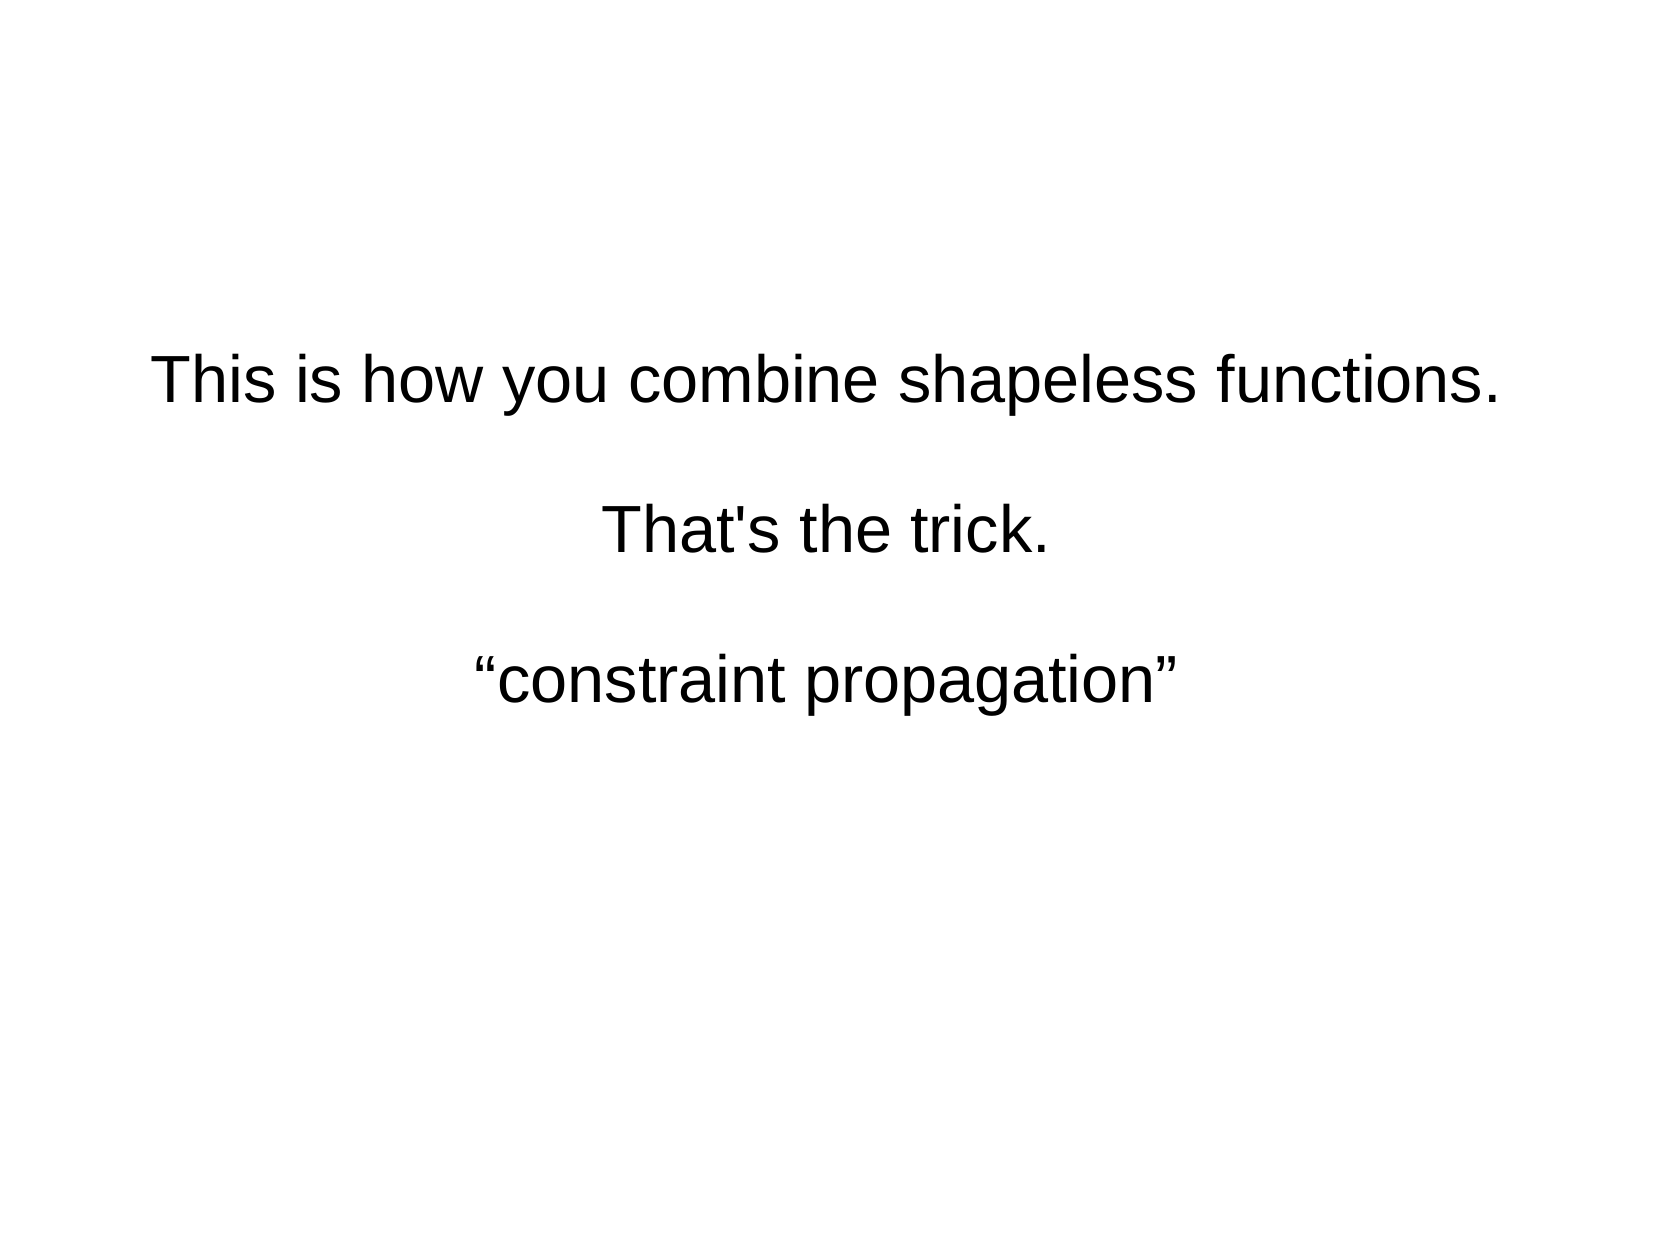

# This is how you combine shapeless functions.
That's the trick.
“constraint propagation”